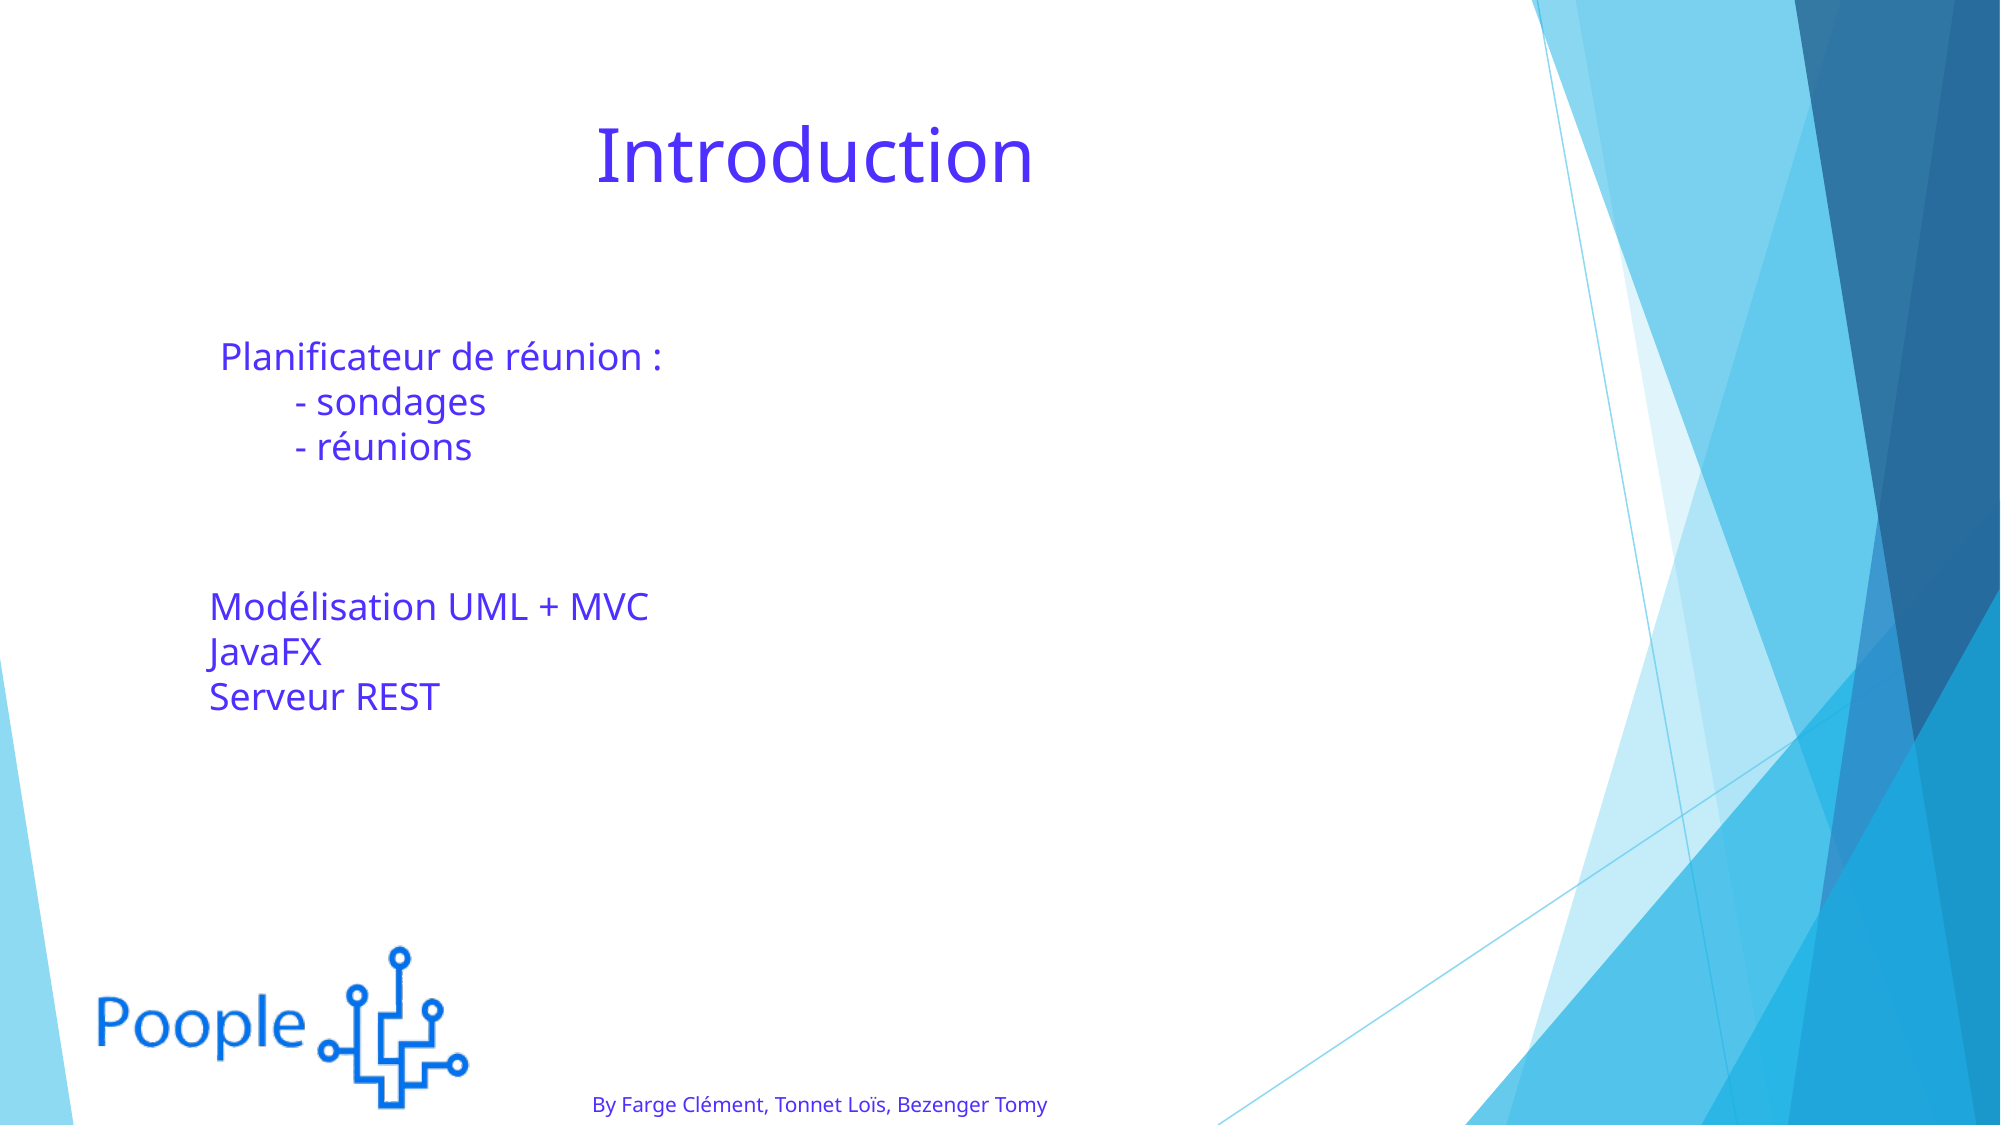

# Introduction
Planificateur de réunion :
	- sondages
	- réunions
Modélisation UML + MVC
JavaFX
Serveur REST
By Farge Clément, Tonnet Loïs, Bezenger Tomy